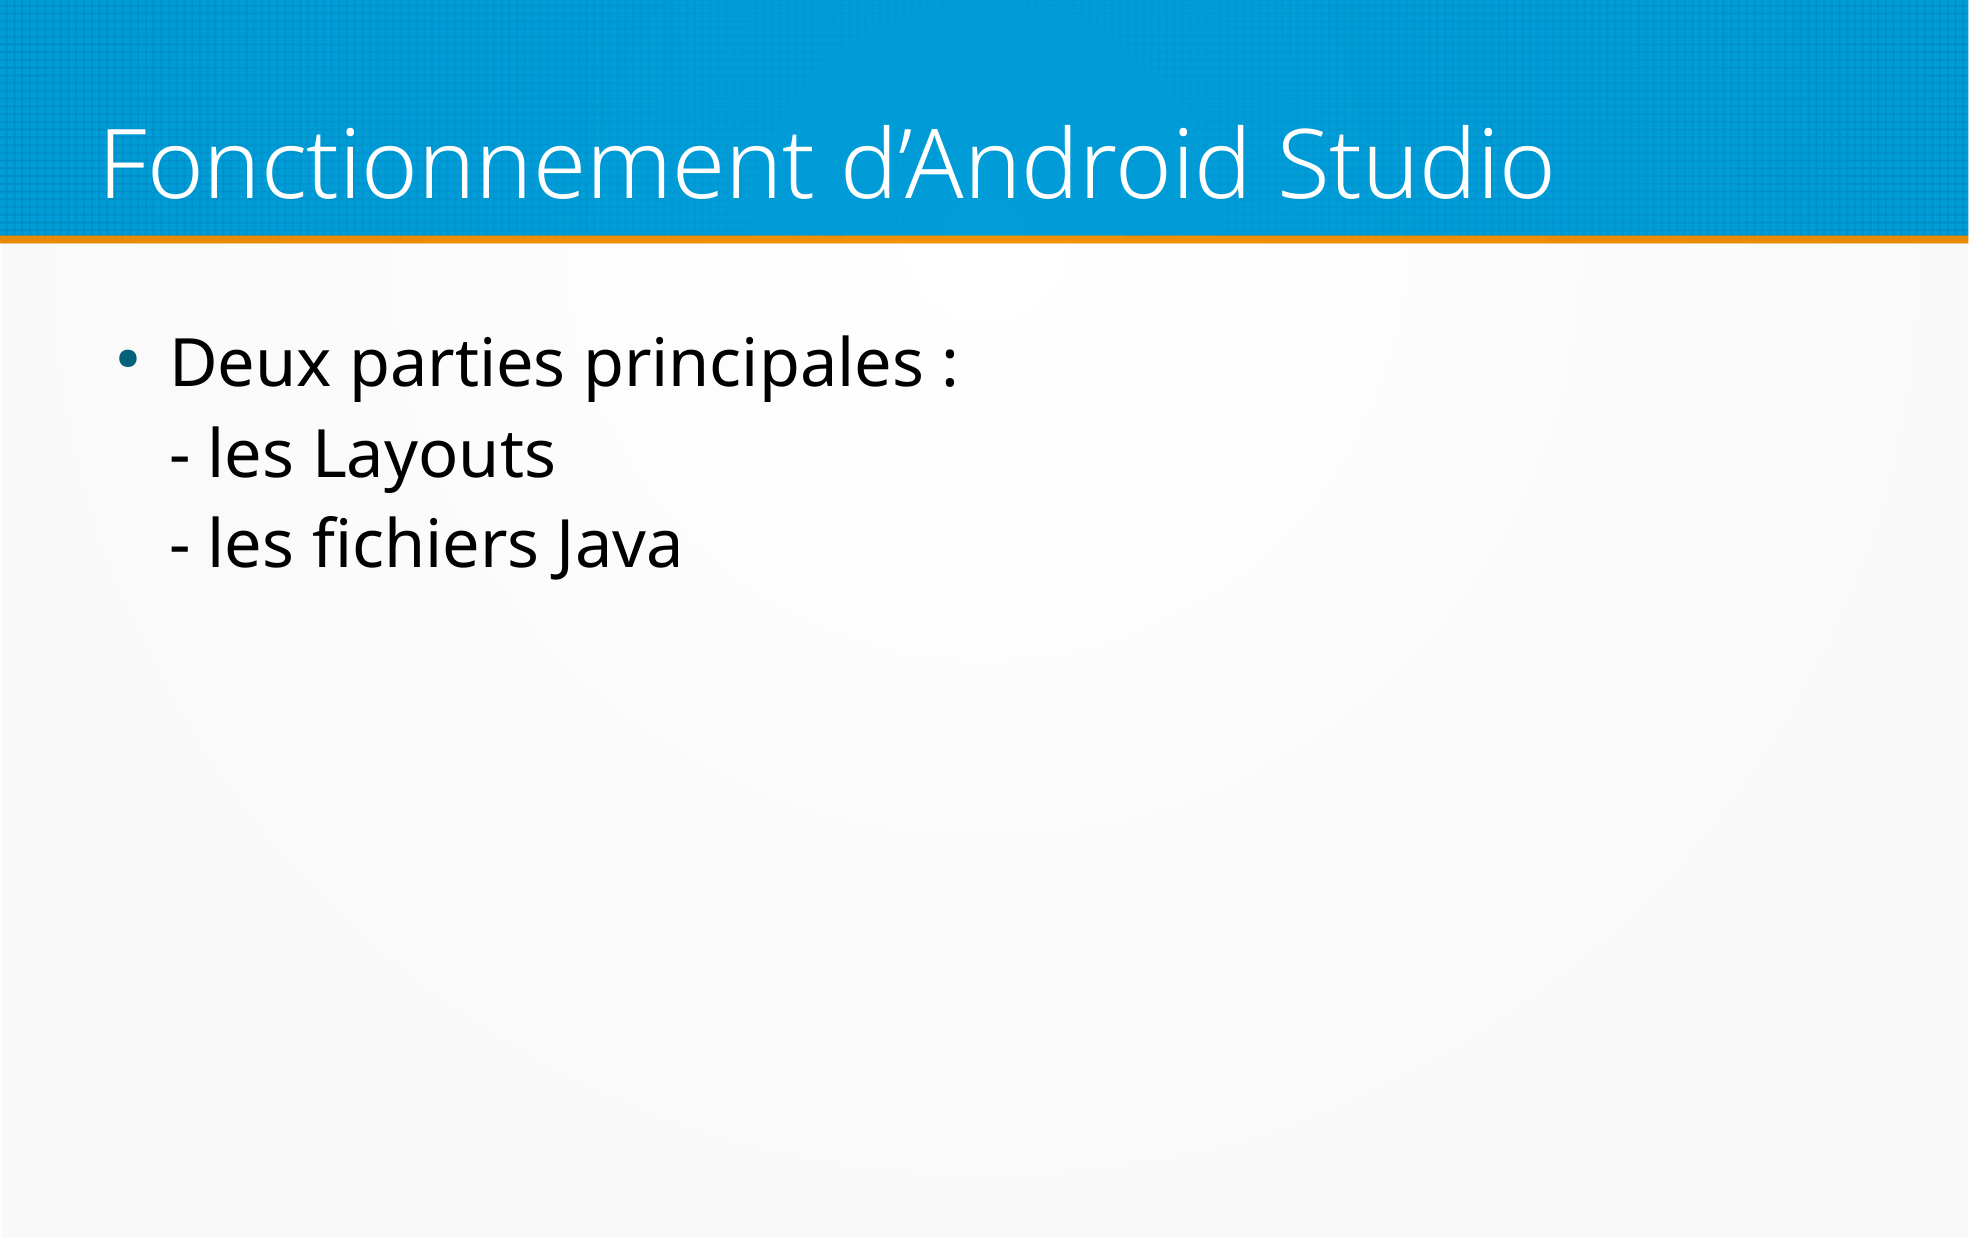

# Fonctionnement d’Android Studio
Deux parties principales :
- les Layouts
- les fichiers Java